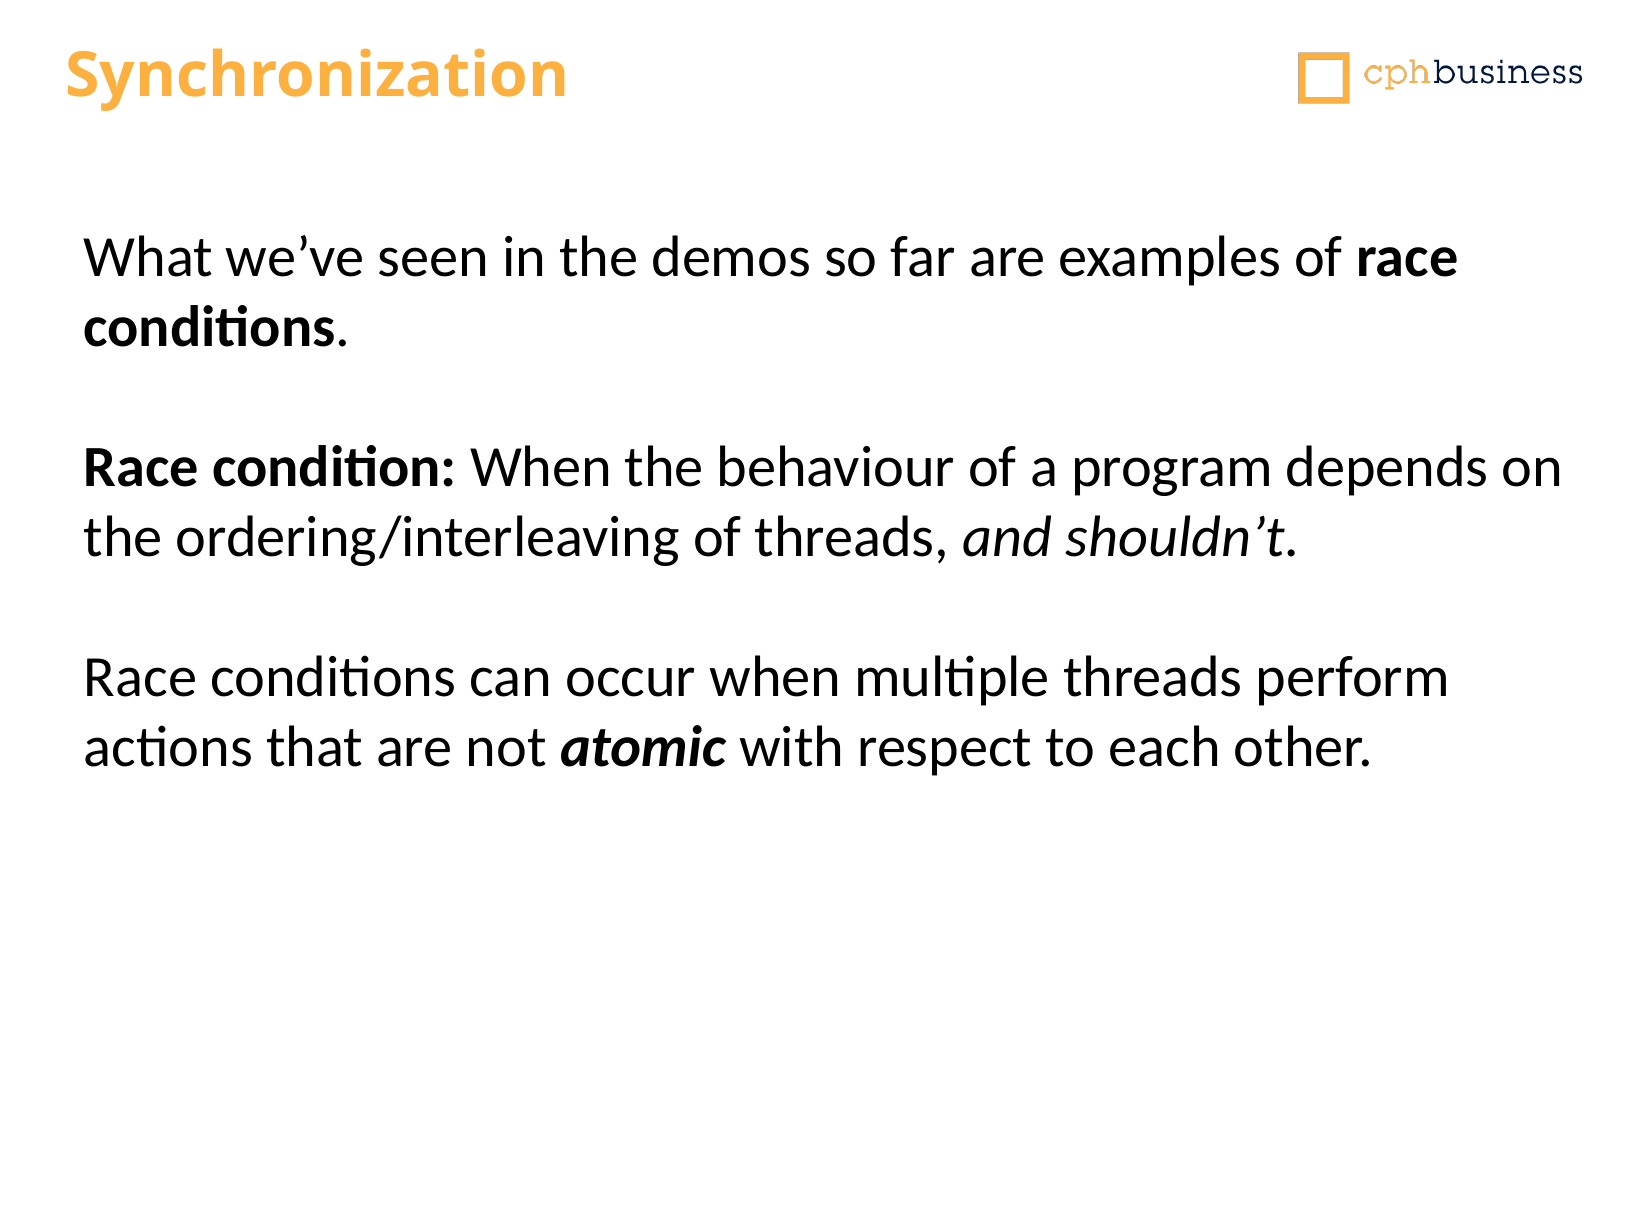

Synchronization
What we’ve seen in the demos so far are examples of race conditions.
Race condition: When the behaviour of a program depends on the ordering/interleaving of threads, and shouldn’t.
Race conditions can occur when multiple threads perform actions that are not atomic with respect to each other.